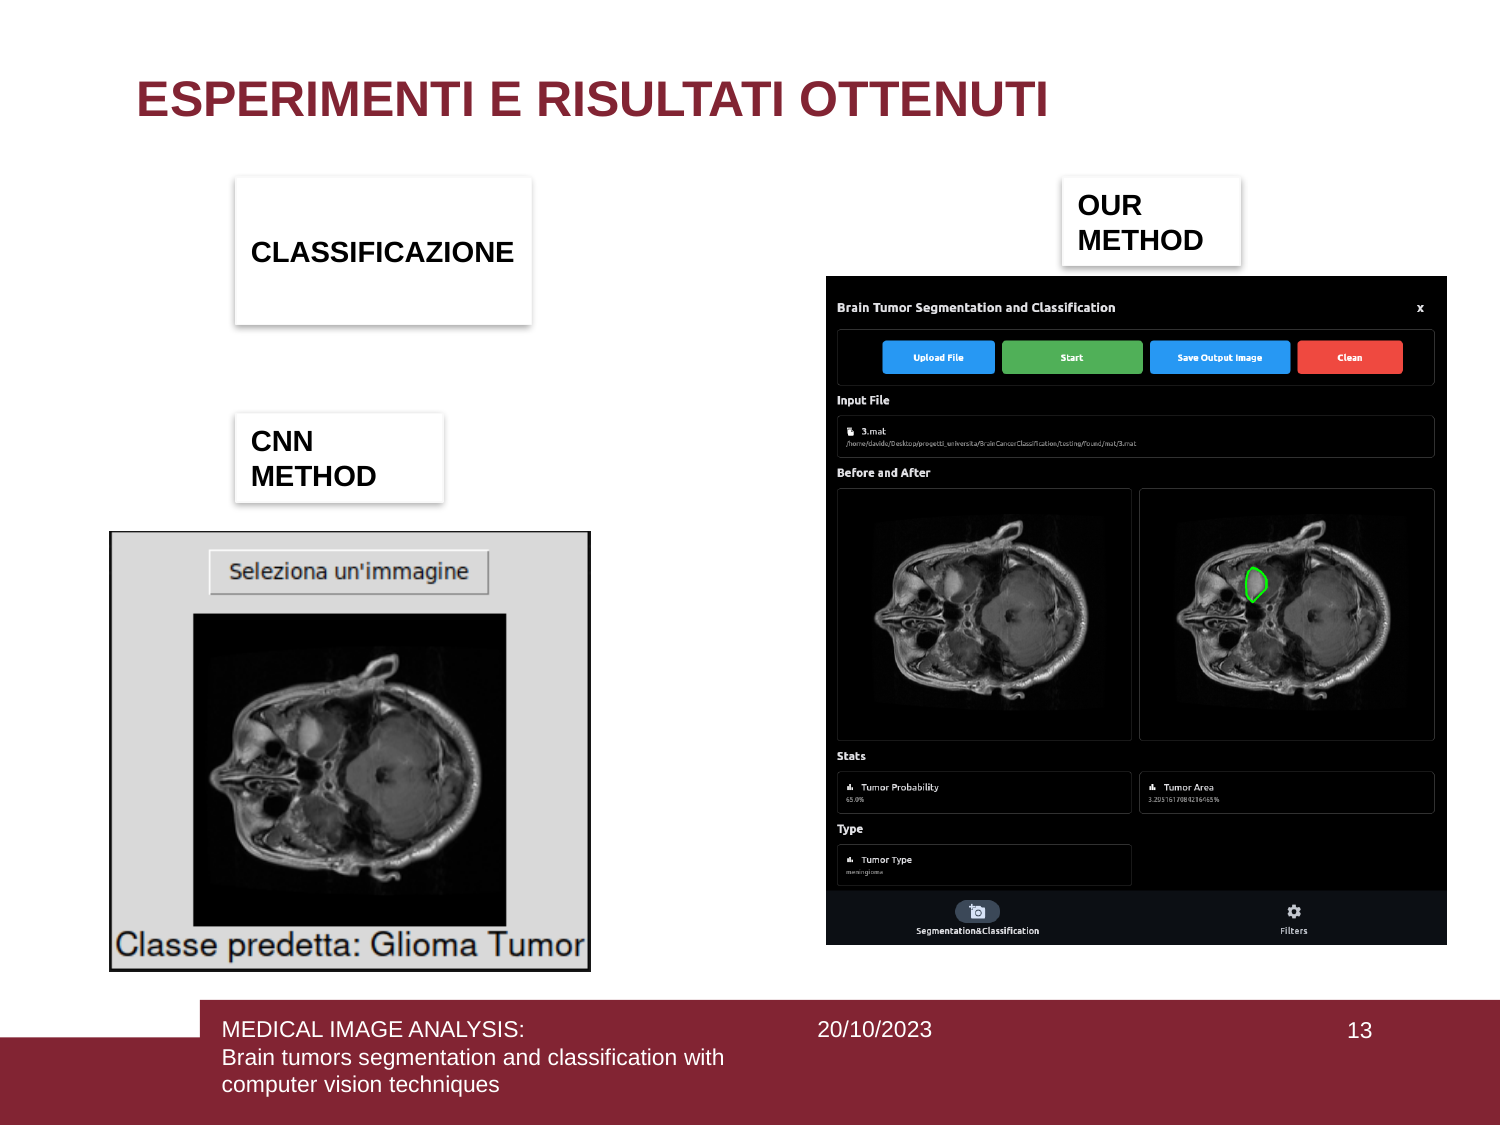

# ESPERIMENTI E RISULTATI OTTENUTI
CLASSIFICAZIONE
OUR METHOD
CNN METHOD
MEDICAL IMAGE ANALYSIS:
Brain tumors segmentation and classification with computer vision techniques
20/10/2023